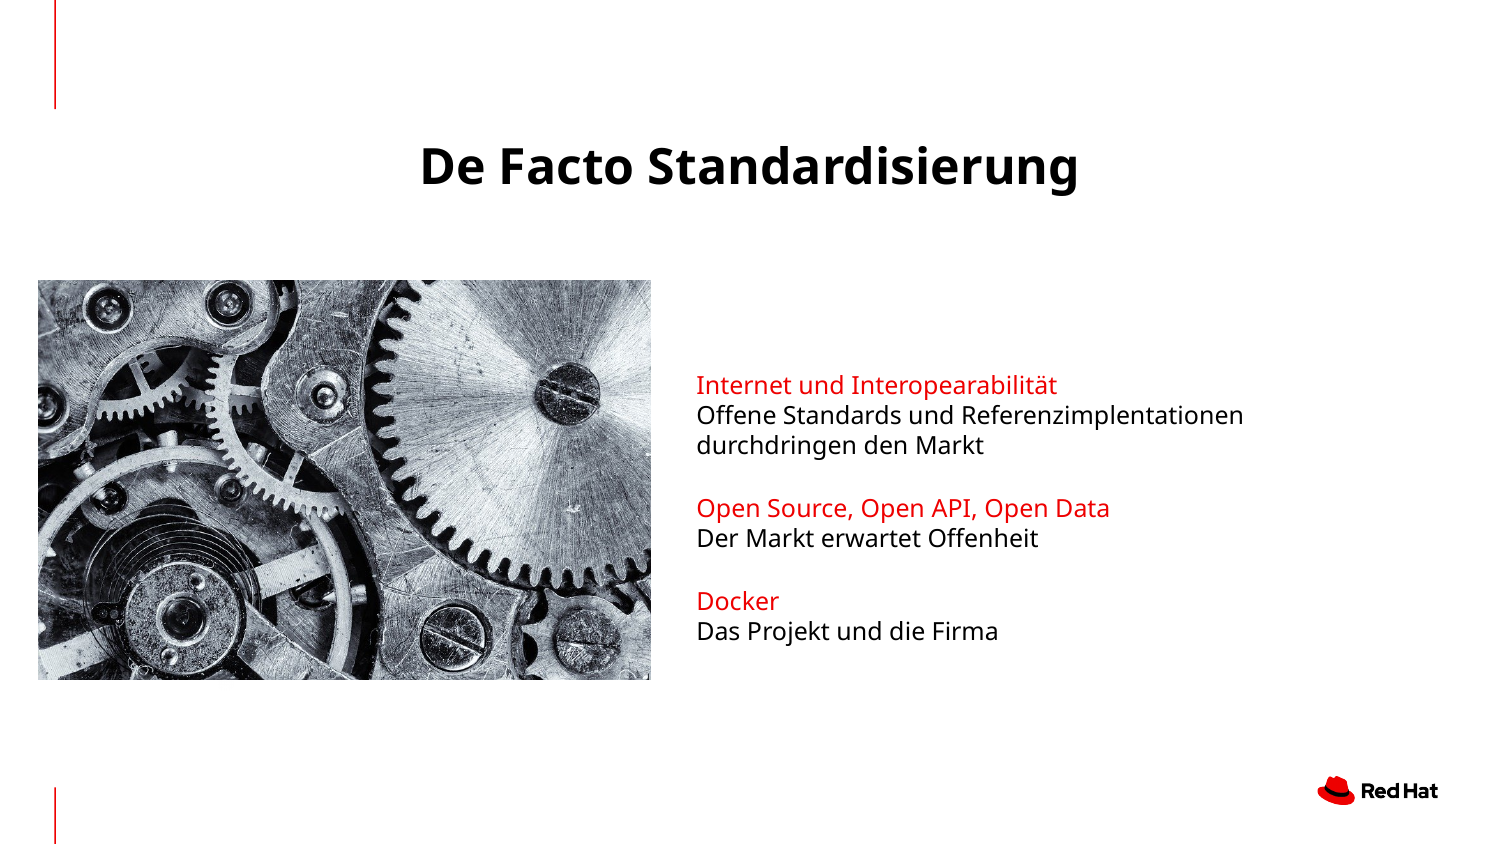

De Facto Standardisierung
Internet und Interopearabilität
Offene Standards und Referenzimplentationen durchdringen den Markt
Open Source, Open API, Open Data
Der Markt erwartet Offenheit
Docker
Das Projekt und die Firma